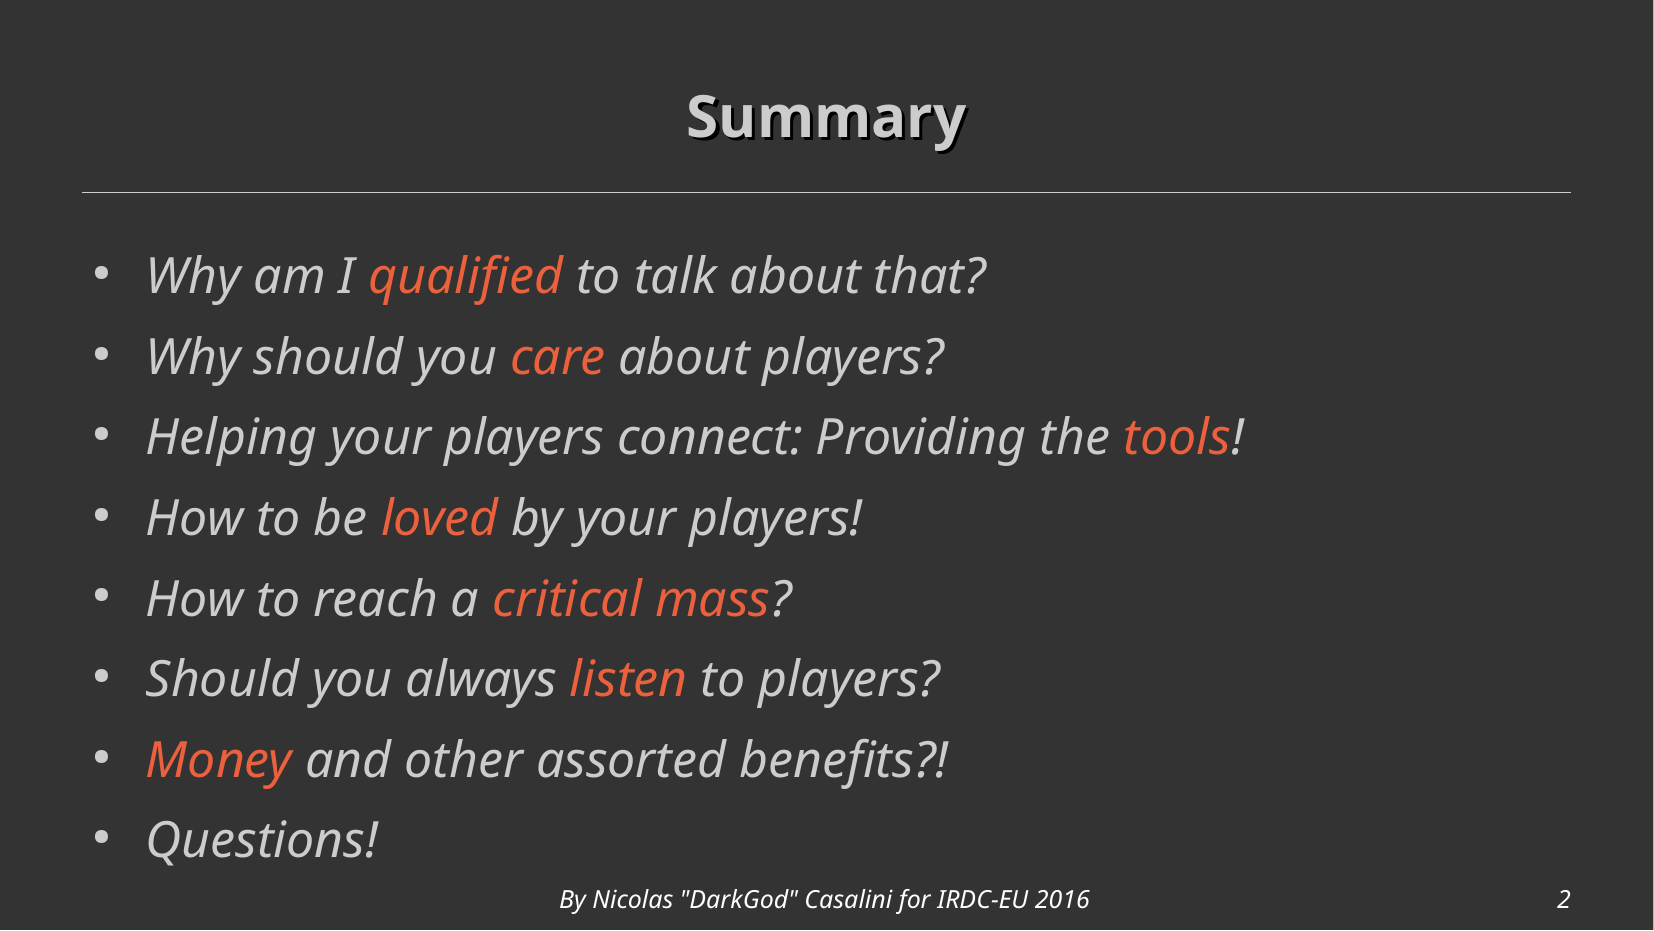

# Summary
Why am I qualified to talk about that?
Why should you care about players?
Helping your players connect: Providing the tools!
How to be loved by your players!
How to reach a critical mass?
Should you always listen to players?
Money and other assorted benefits?!
Questions!
By Nicolas "DarkGod" Casalini for IRDC-EU 2016
2